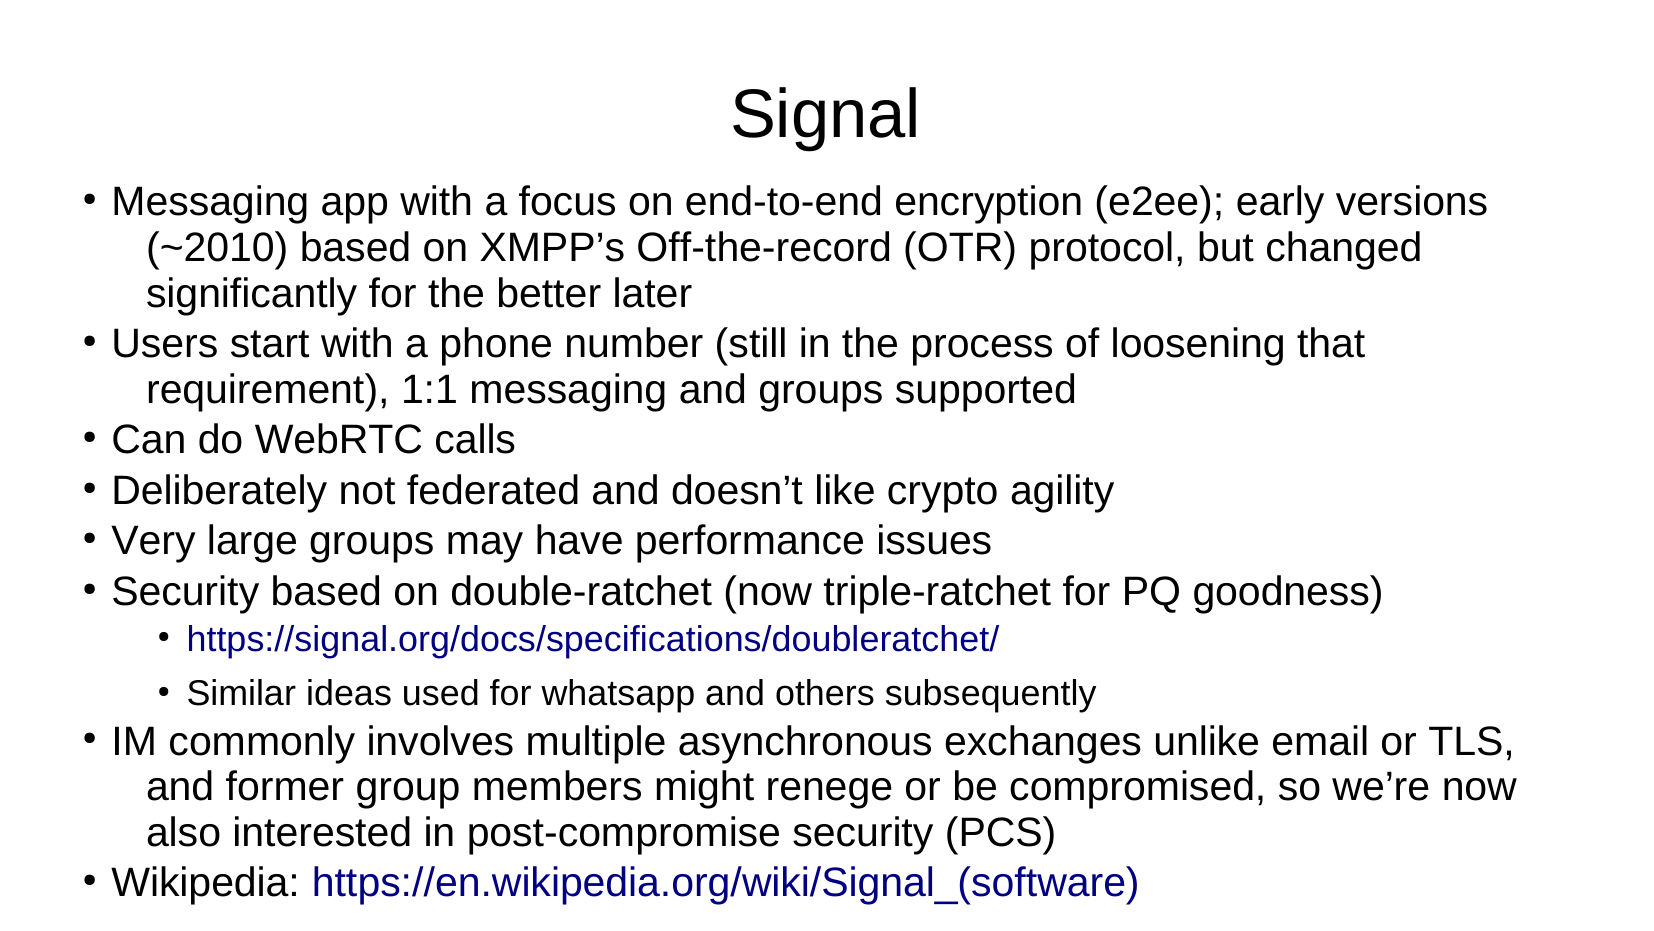

# Signal
Messaging app with a focus on end-to-end encryption (e2ee); early versions (~2010) based on XMPP’s Off-the-record (OTR) protocol, but changed significantly for the better later
Users start with a phone number (still in the process of loosening that requirement), 1:1 messaging and groups supported
Can do WebRTC calls
Deliberately not federated and doesn’t like crypto agility
Very large groups may have performance issues
Security based on double-ratchet (now triple-ratchet for PQ goodness)
https://signal.org/docs/specifications/doubleratchet/
Similar ideas used for whatsapp and others subsequently
IM commonly involves multiple asynchronous exchanges unlike email or TLS, and former group members might renege or be compromised, so we’re now also interested in post-compromise security (PCS)
Wikipedia: https://en.wikipedia.org/wiki/Signal_(software)